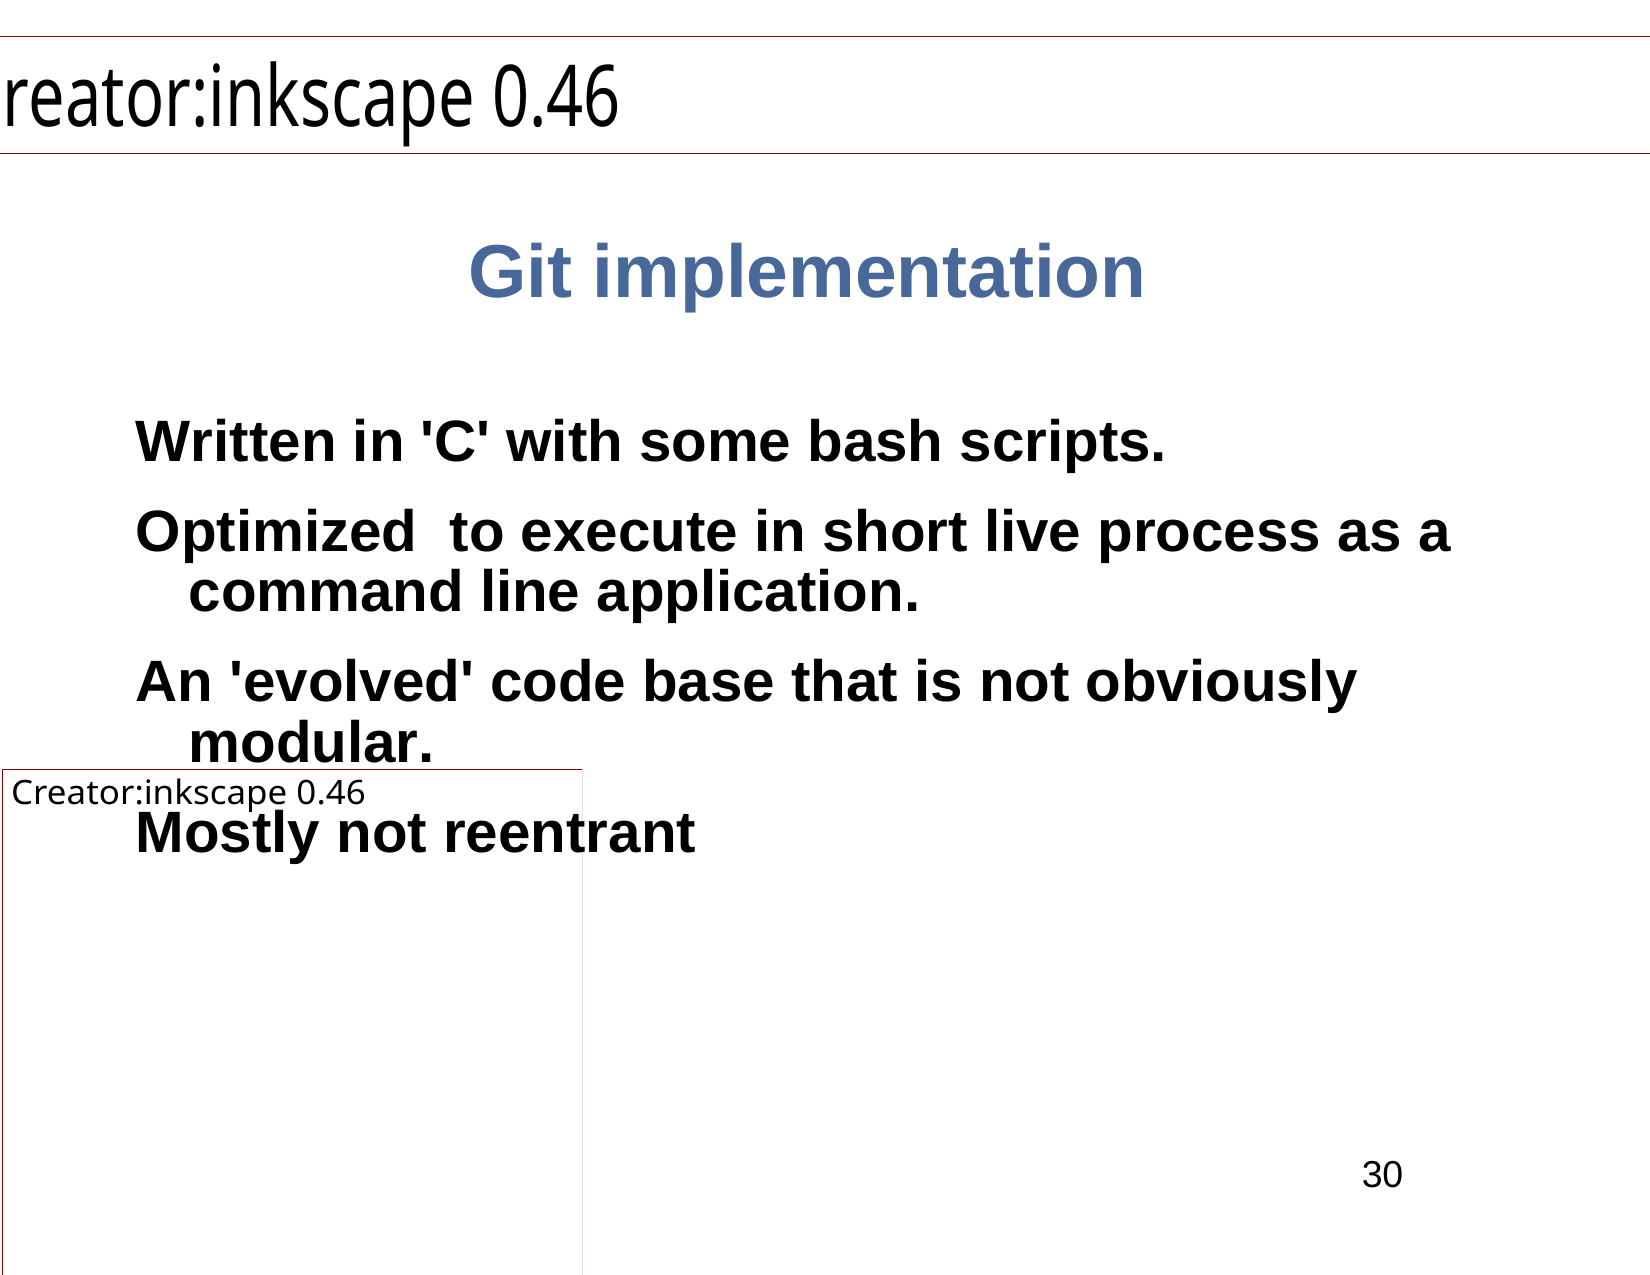

# Git implementation
Written in 'C' with some bash scripts.
Optimized to execute in short live process as a command line application.
An 'evolved' code base that is not obviously modular.
Mostly not reentrant